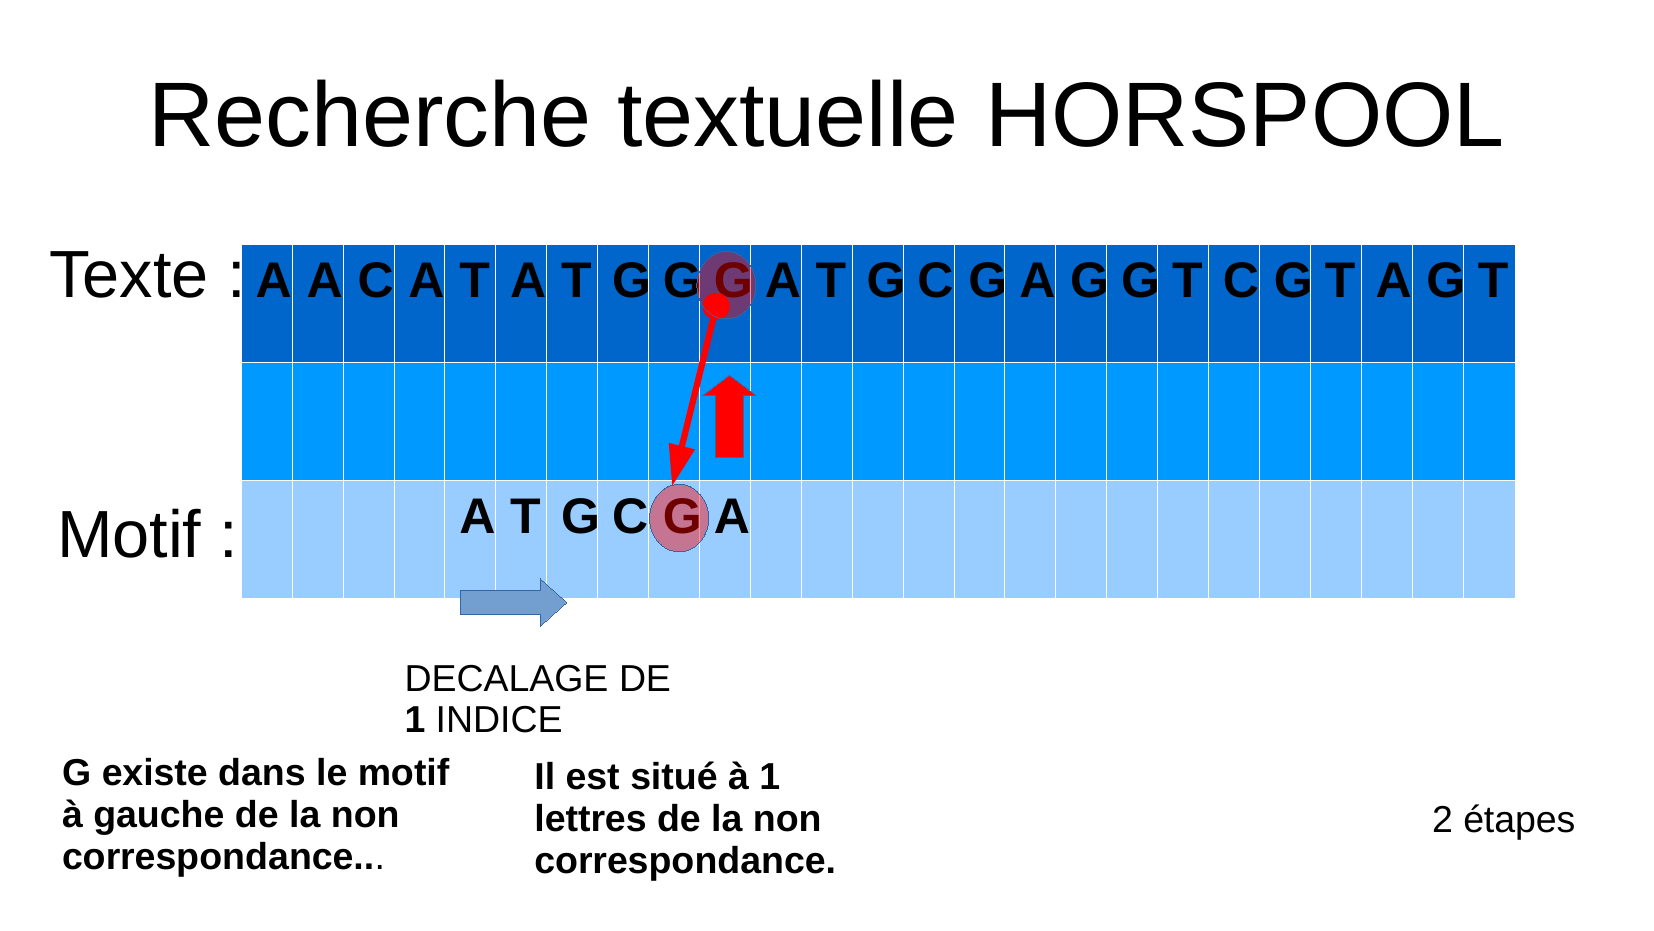

# Recherche textuelle HORSPOOL
Texte :
| A | A | C | A | T | A | T | G | G | G | A | T | G | C | G | A | G | G | T | C | G | T | A | G | T |
| --- | --- | --- | --- | --- | --- | --- | --- | --- | --- | --- | --- | --- | --- | --- | --- | --- | --- | --- | --- | --- | --- | --- | --- | --- |
| | | | | | | | | | | | | | | | | | | | | | | | | |
| | | | | A | T | G | C | G | A | | | | | | | | | | | | | | | |
Motif :
DECALAGE DE 1 INDICE
G existe dans le motif à gauche de la non correspondance...
Il est situé à 1 lettres de la non correspondance.
2 étapes